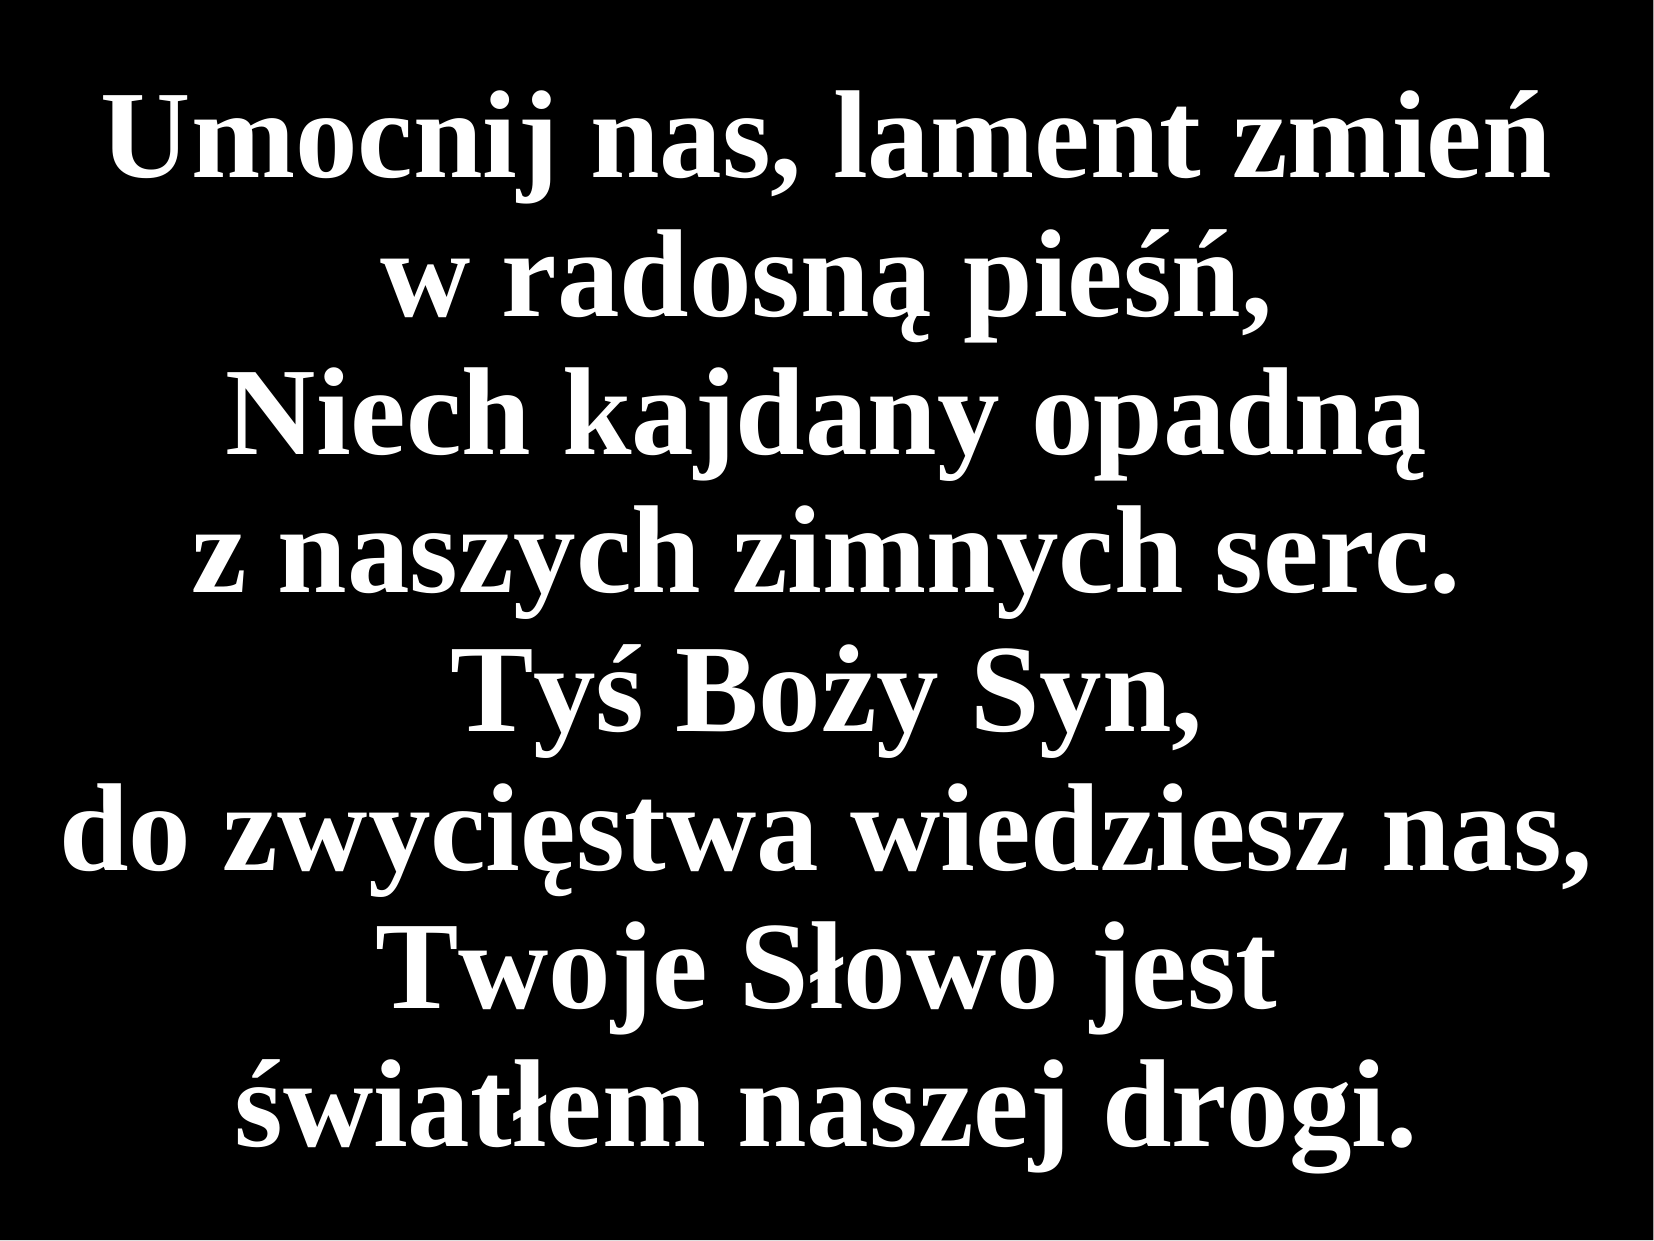

# Umocnij nas, lament zmień w radosną pieśń, Niech kajdany opadną z naszych zimnych serc. Tyś Boży Syn, do zwycięstwa wiedziesz nas, Twoje Słowo jest światłem naszej drogi.